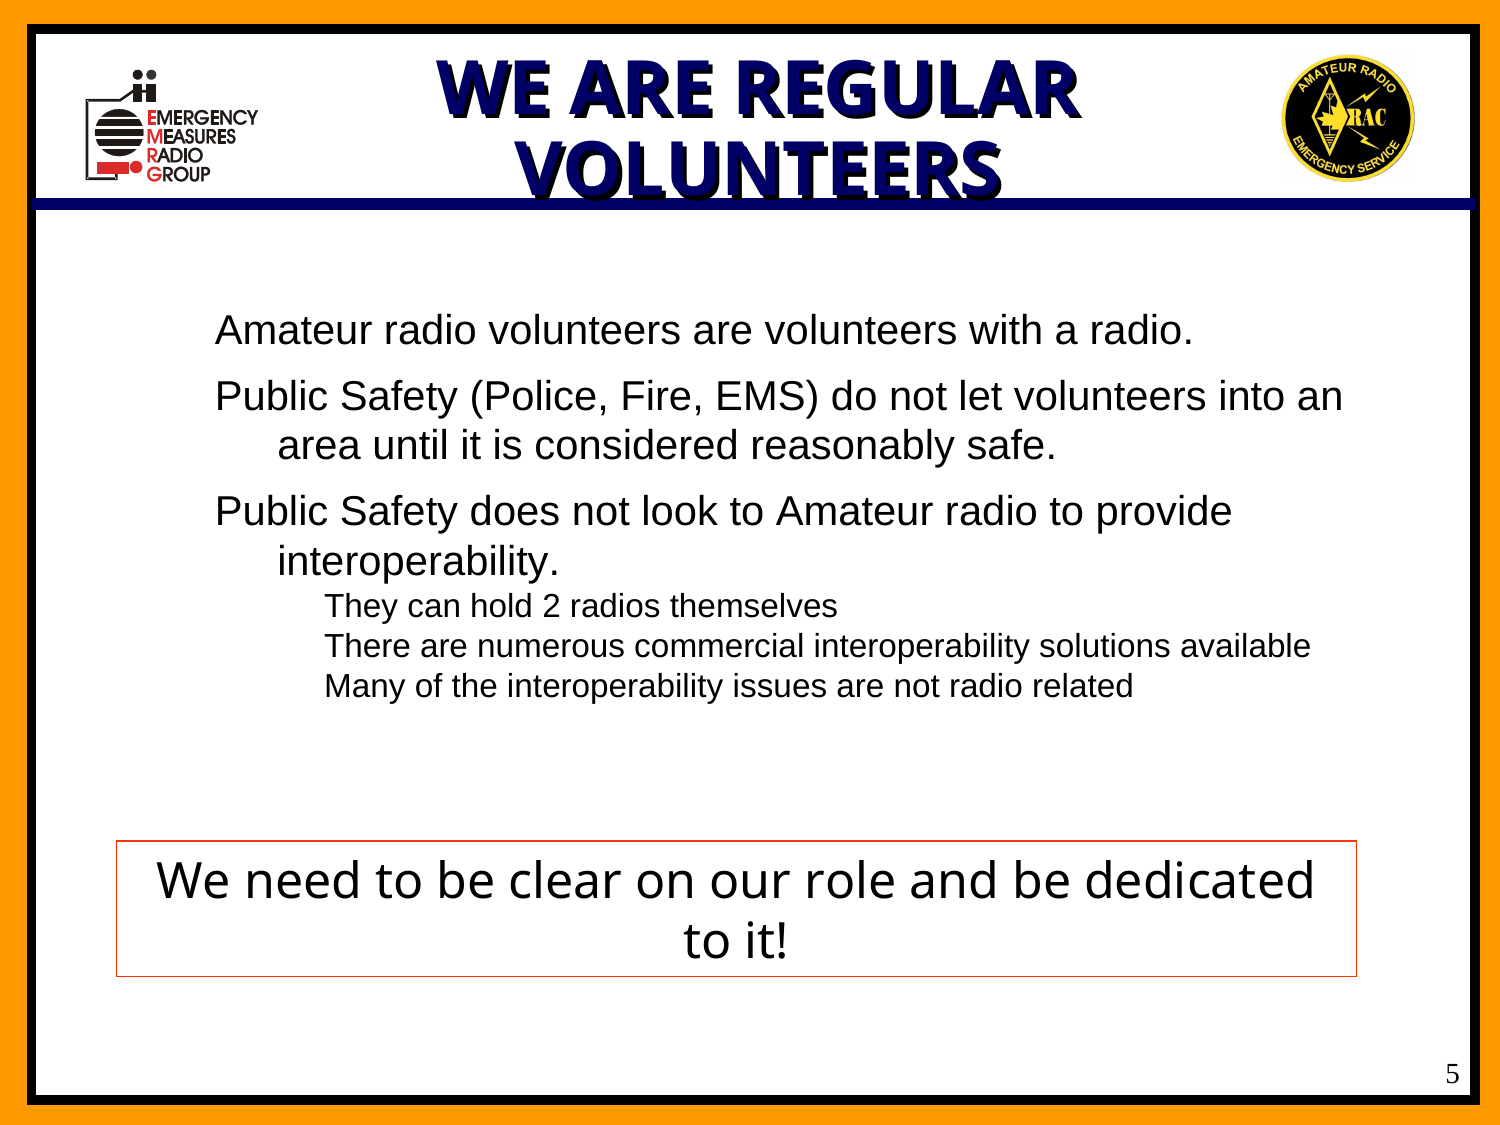

WE ARE REGULAR VOLUNTEERS
Amateur radio volunteers are volunteers with a radio.
Public Safety (Police, Fire, EMS) do not let volunteers into an area until it is considered reasonably safe.
Public Safety does not look to Amateur radio to provide interoperability.
They can hold 2 radios themselves
There are numerous commercial interoperability solutions available
Many of the interoperability issues are not radio related
We need to be clear on our role and be dedicated to it!
5